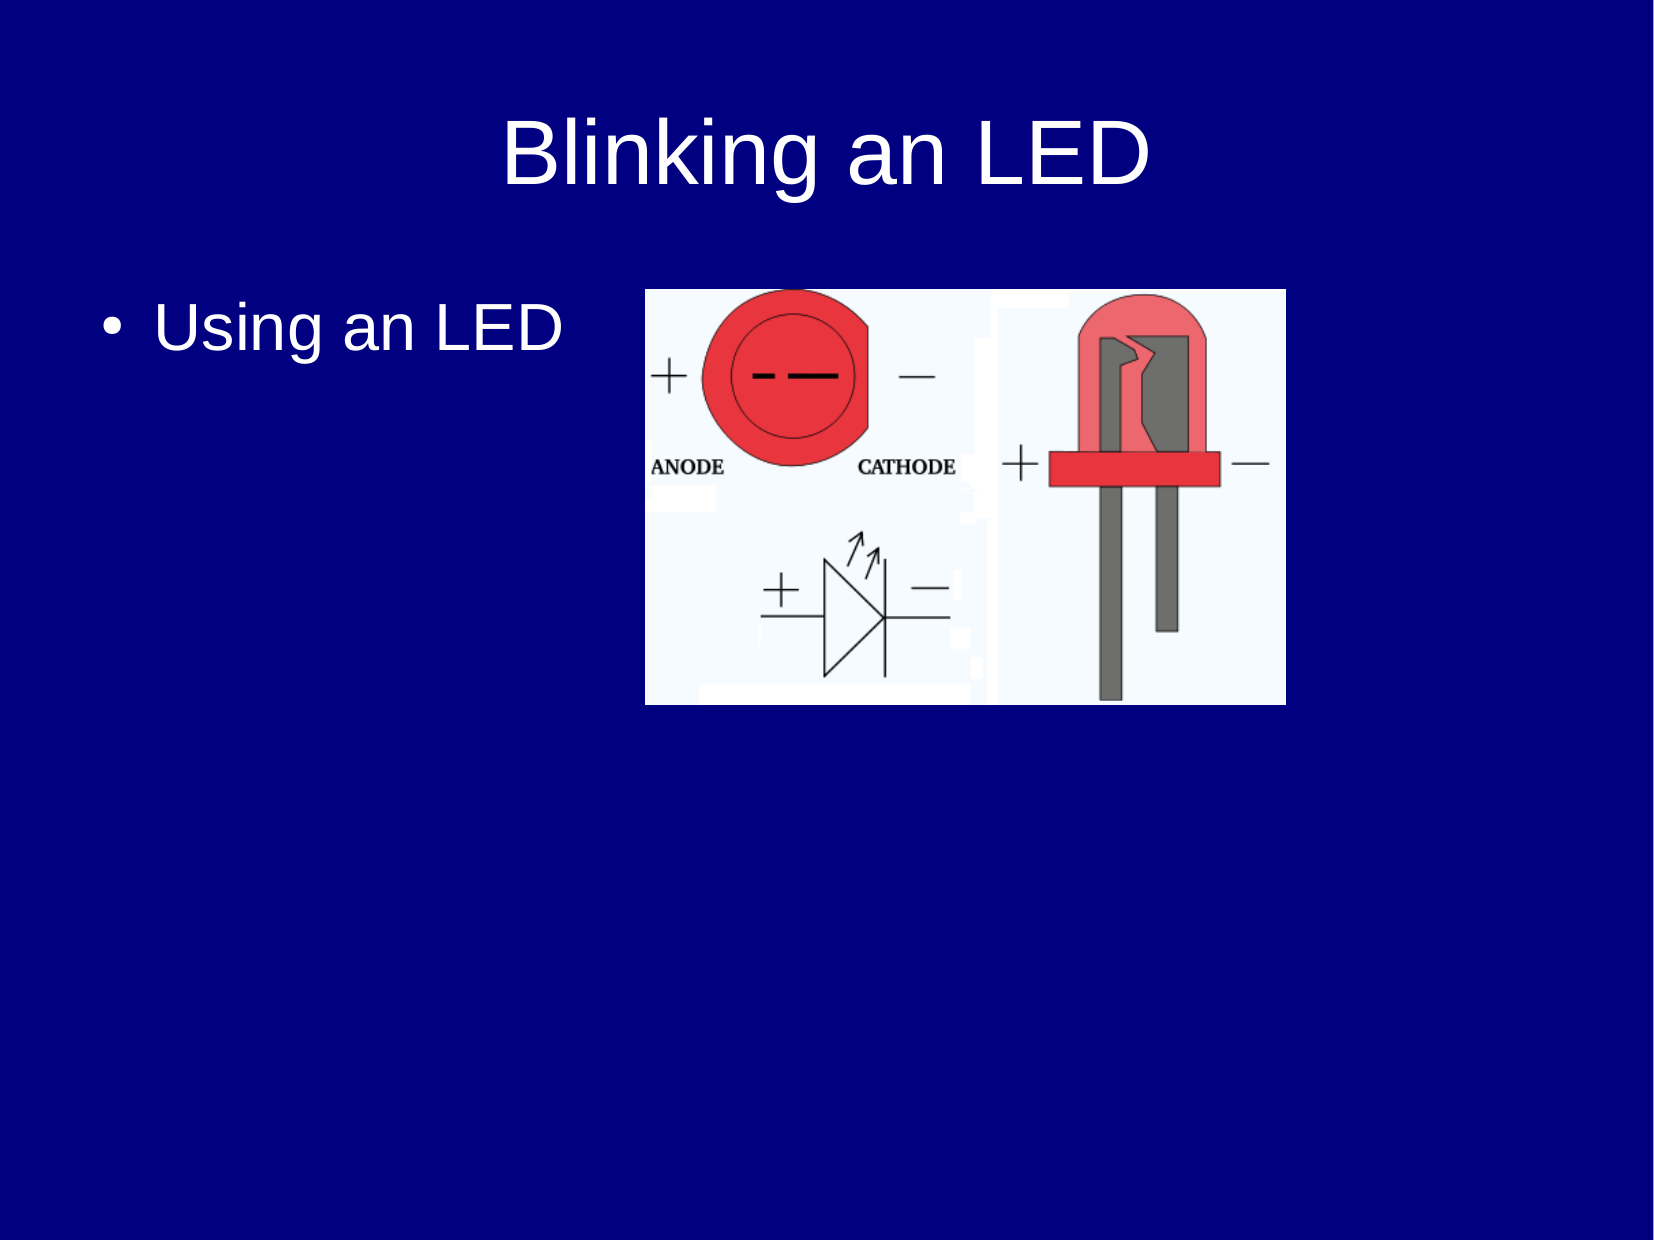

# Blinking an LED
Using an LED